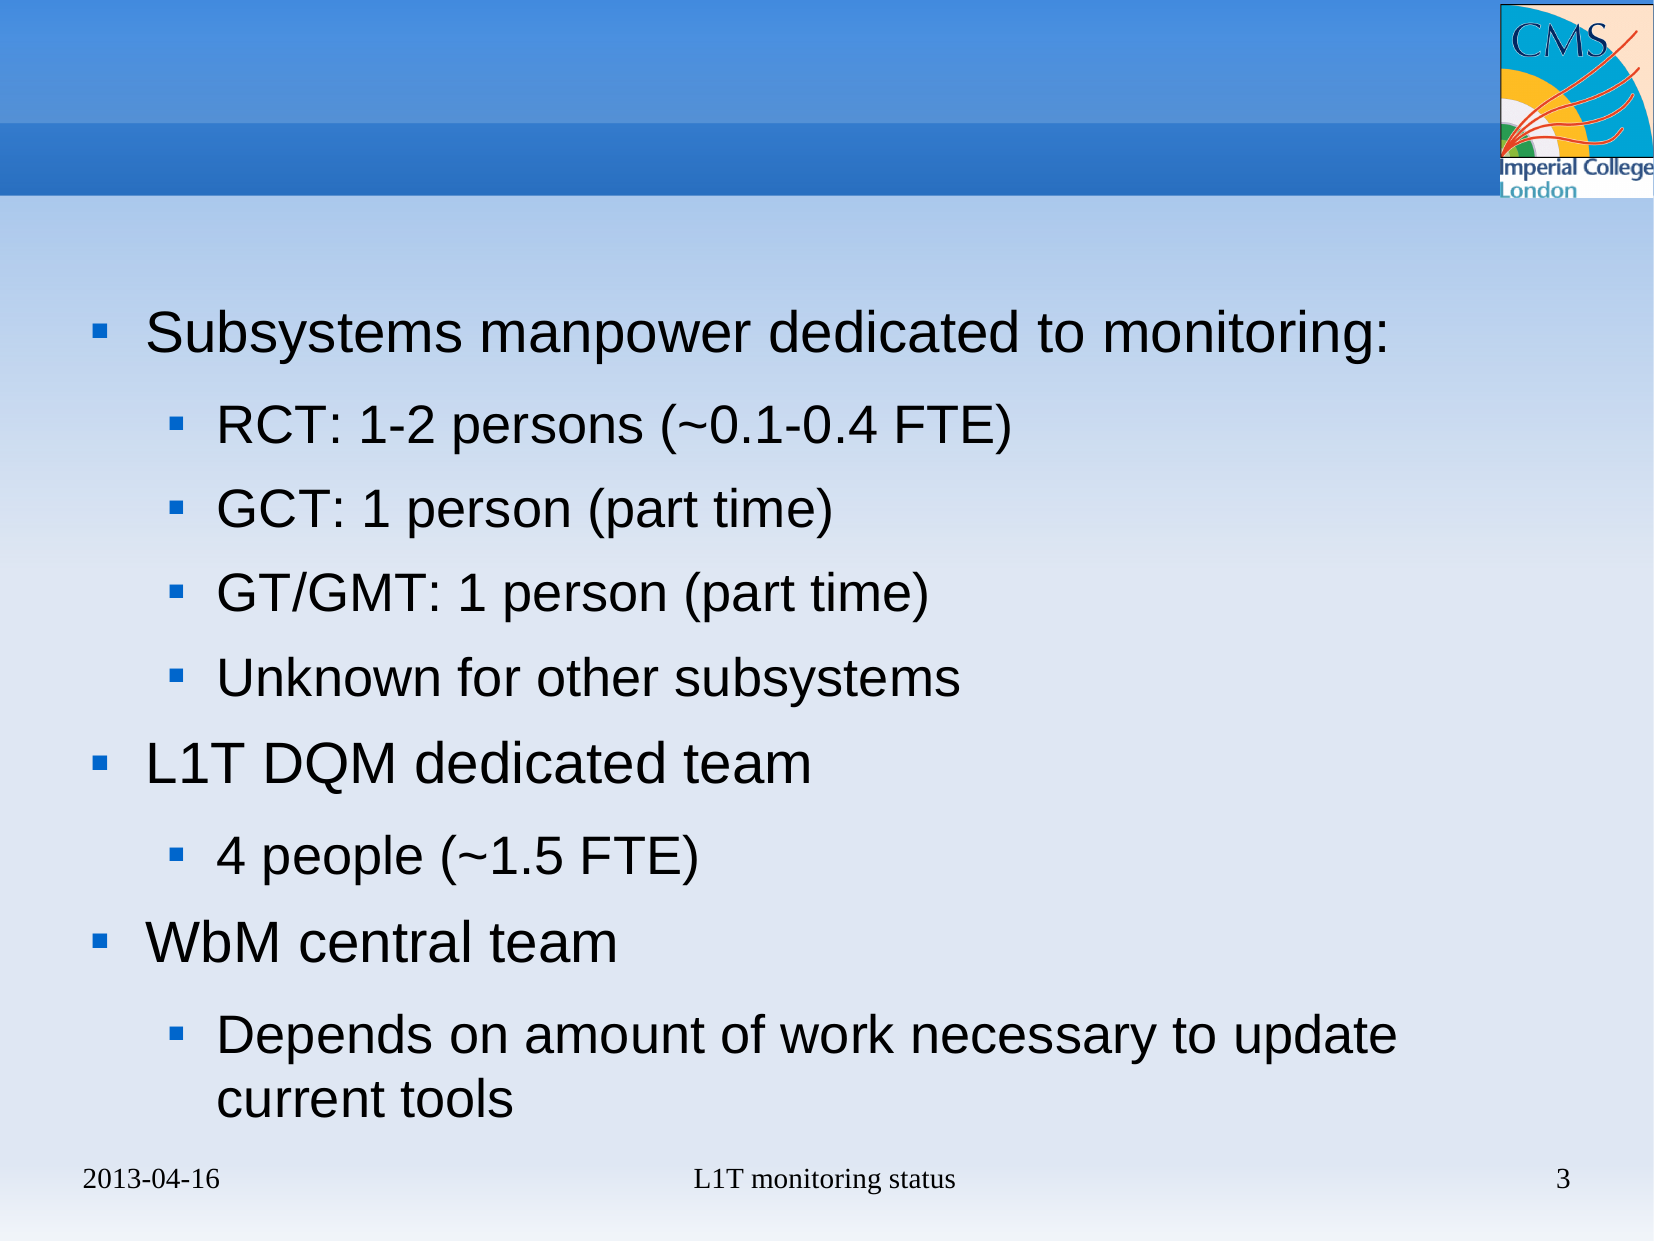

#
Subsystems manpower dedicated to monitoring:
RCT: 1-2 persons (~0.1-0.4 FTE)
GCT: 1 person (part time)
GT/GMT: 1 person (part time)
Unknown for other subsystems
L1T DQM dedicated team
4 people (~1.5 FTE)
WbM central team
Depends on amount of work necessary to update current tools
2013-04-16
L1T monitoring status
3